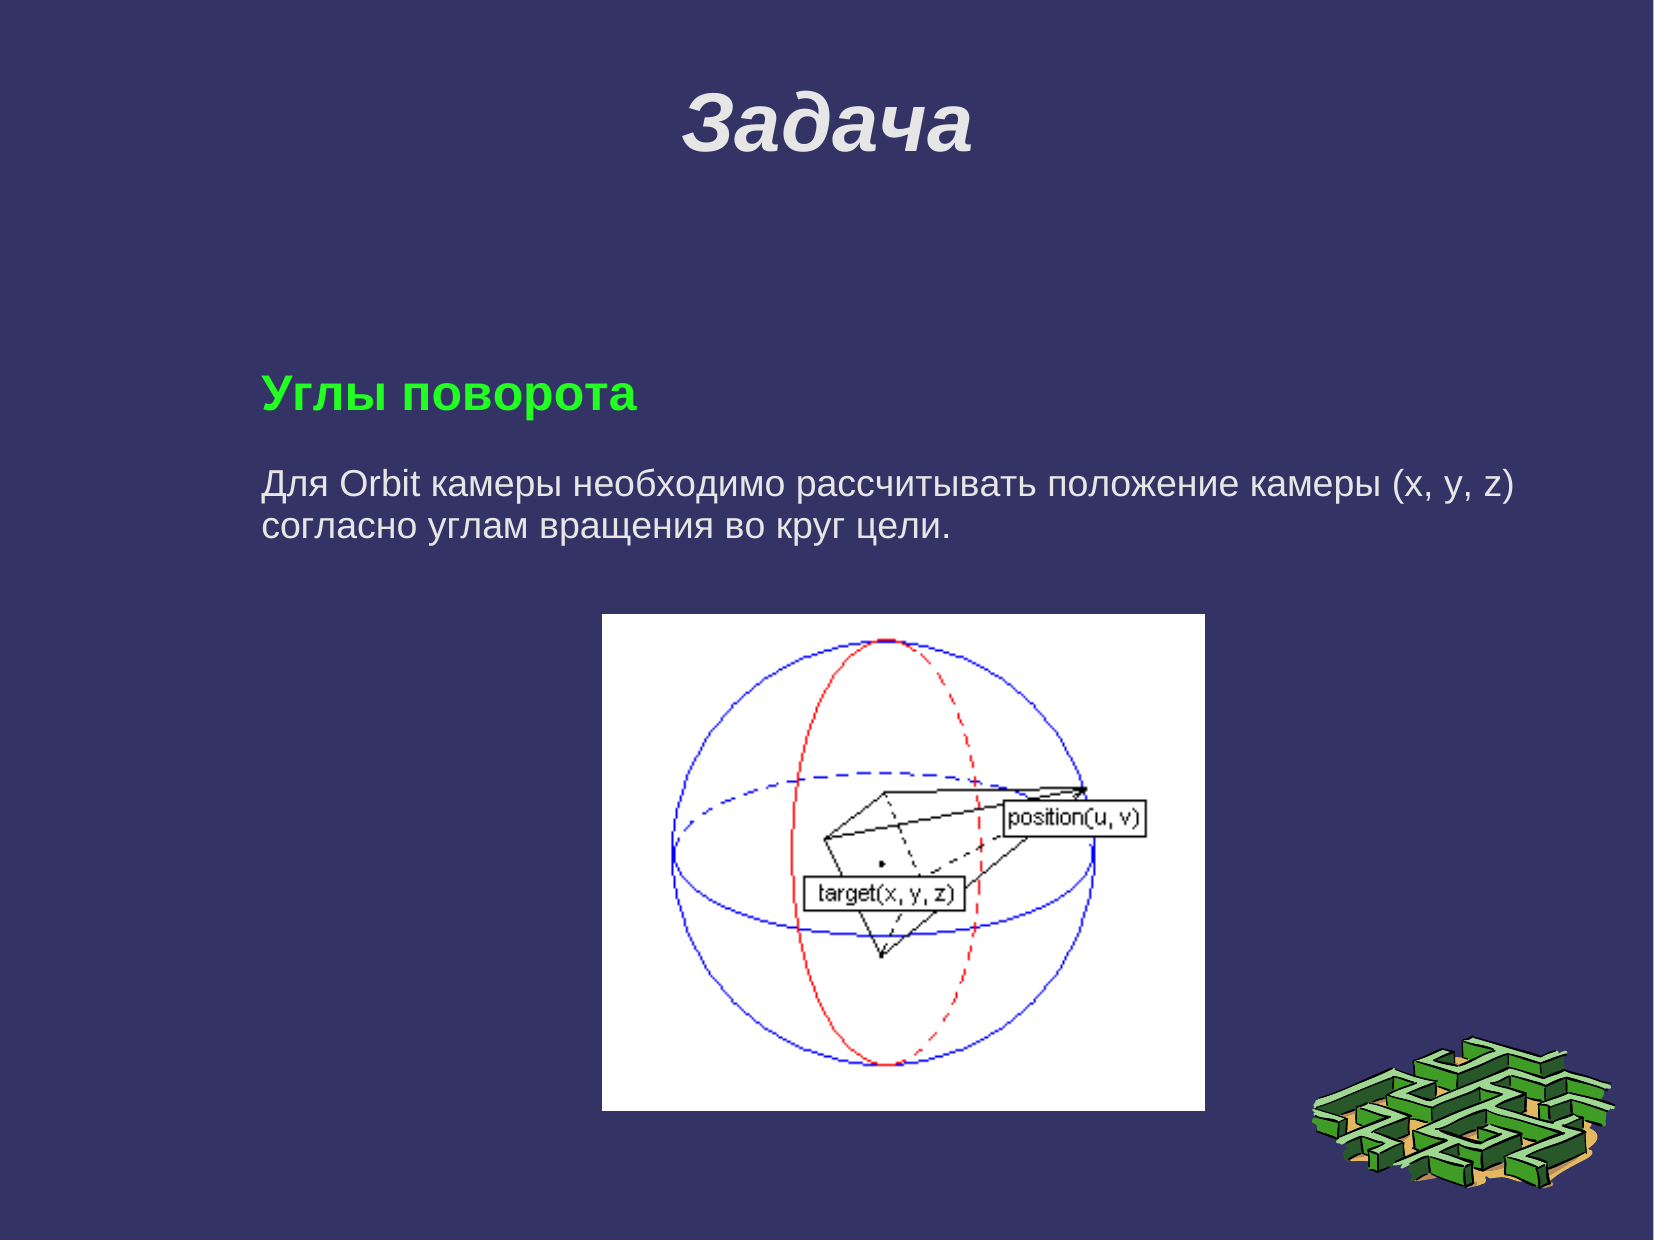

# Задача
Углы поворота
Для Orbit камеры необходимо рассчитывать положение камеры (x, y, z) согласно углам вращения во круг цели.